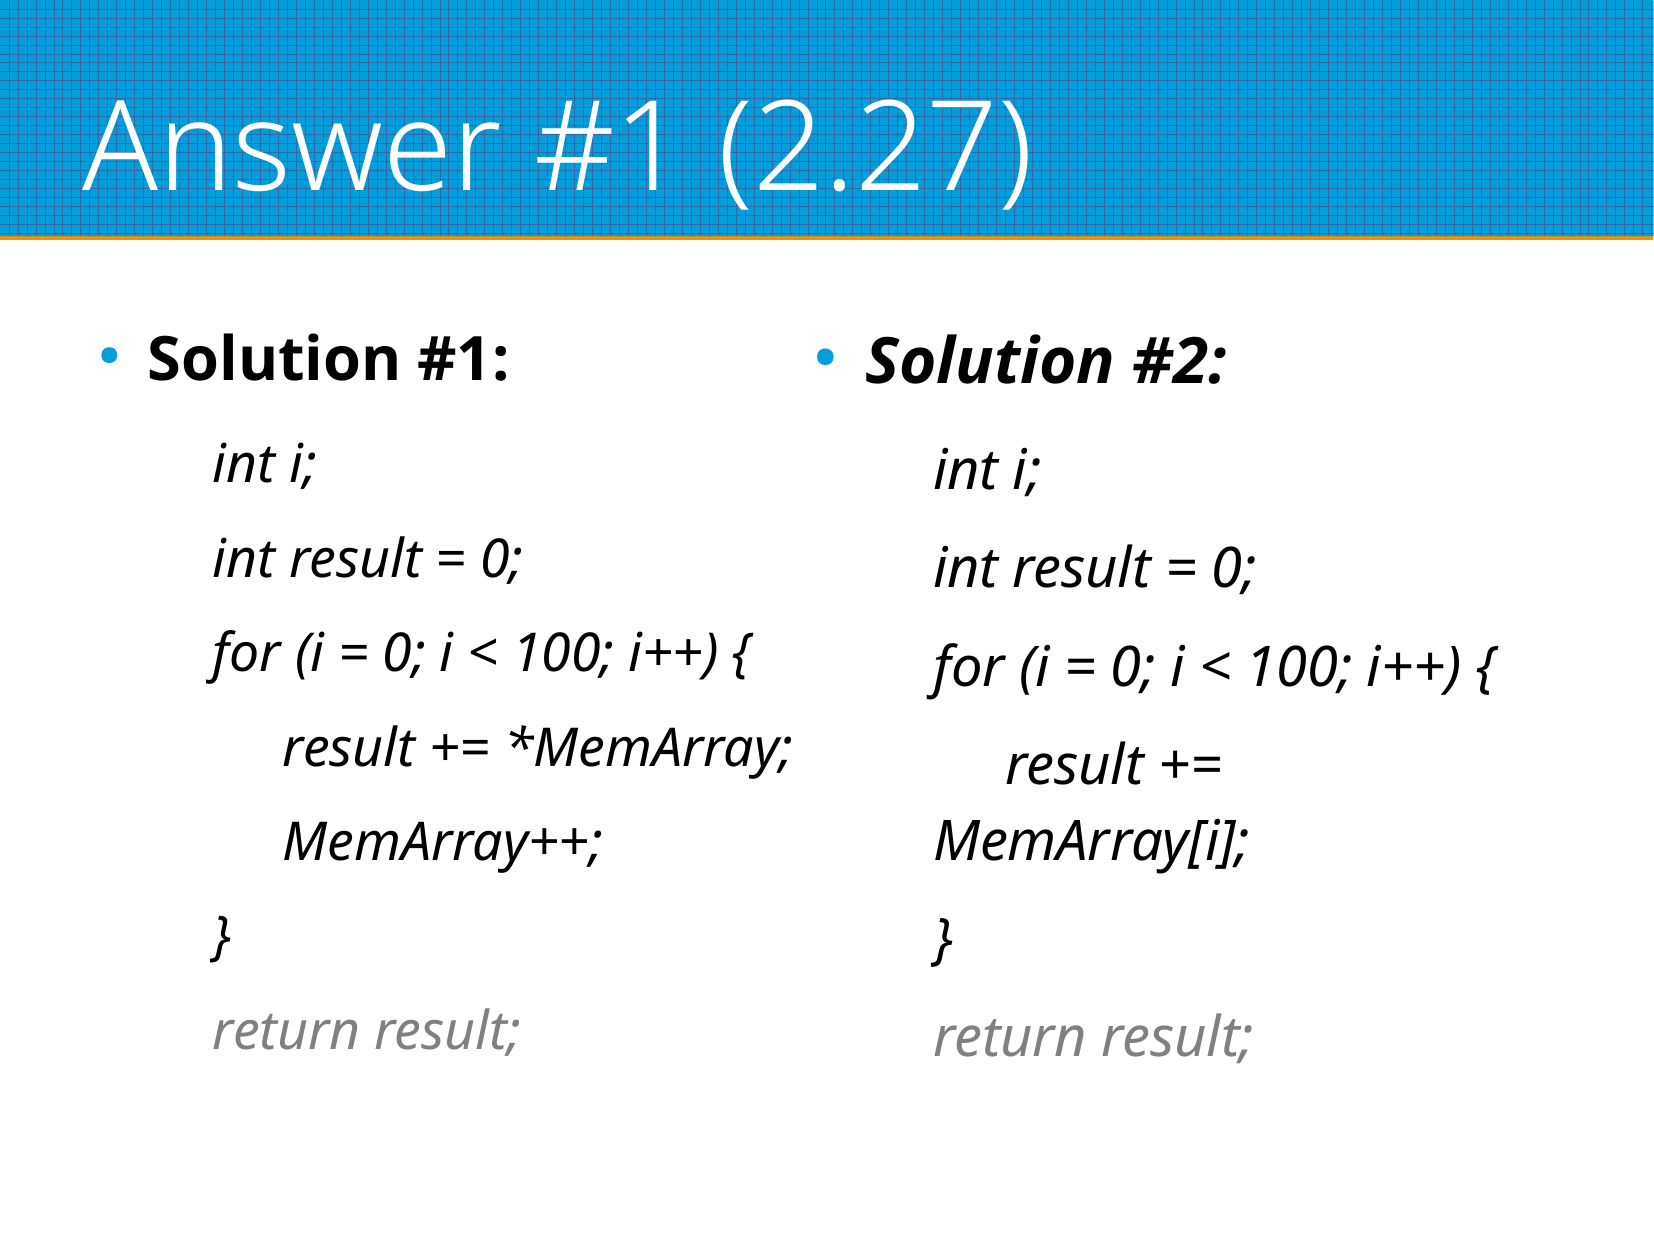

# Answer #1 (2.27)
Solution #1:
int i;
int result = 0;
for (i = 0; i < 100; i++) {
 result += *MemArray;
 MemArray++;
}
return result;
Solution #2:
int i;
int result = 0;
for (i = 0; i < 100; i++) {
 result += MemArray[i];
}
return result;